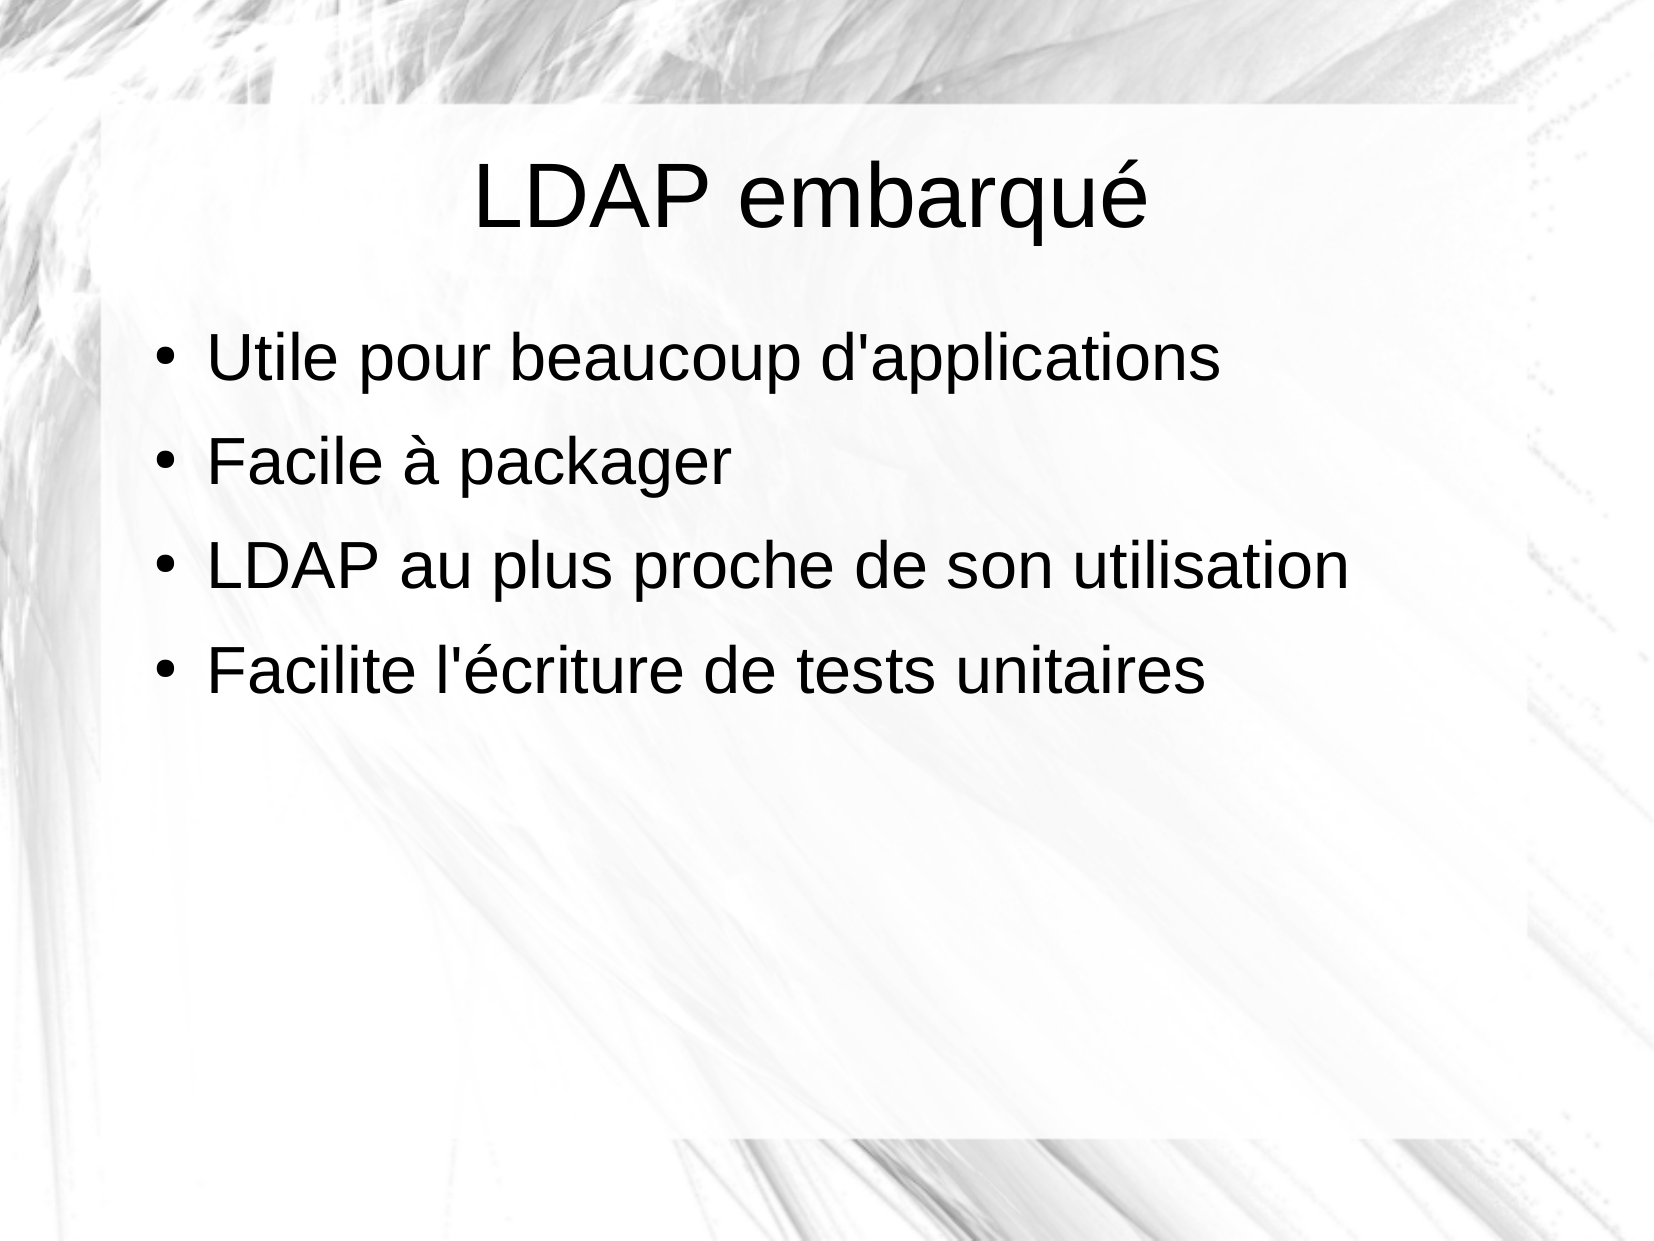

# LDAP embarqué
Utile pour beaucoup d'applications
Facile à packager
LDAP au plus proche de son utilisation
Facilite l'écriture de tests unitaires